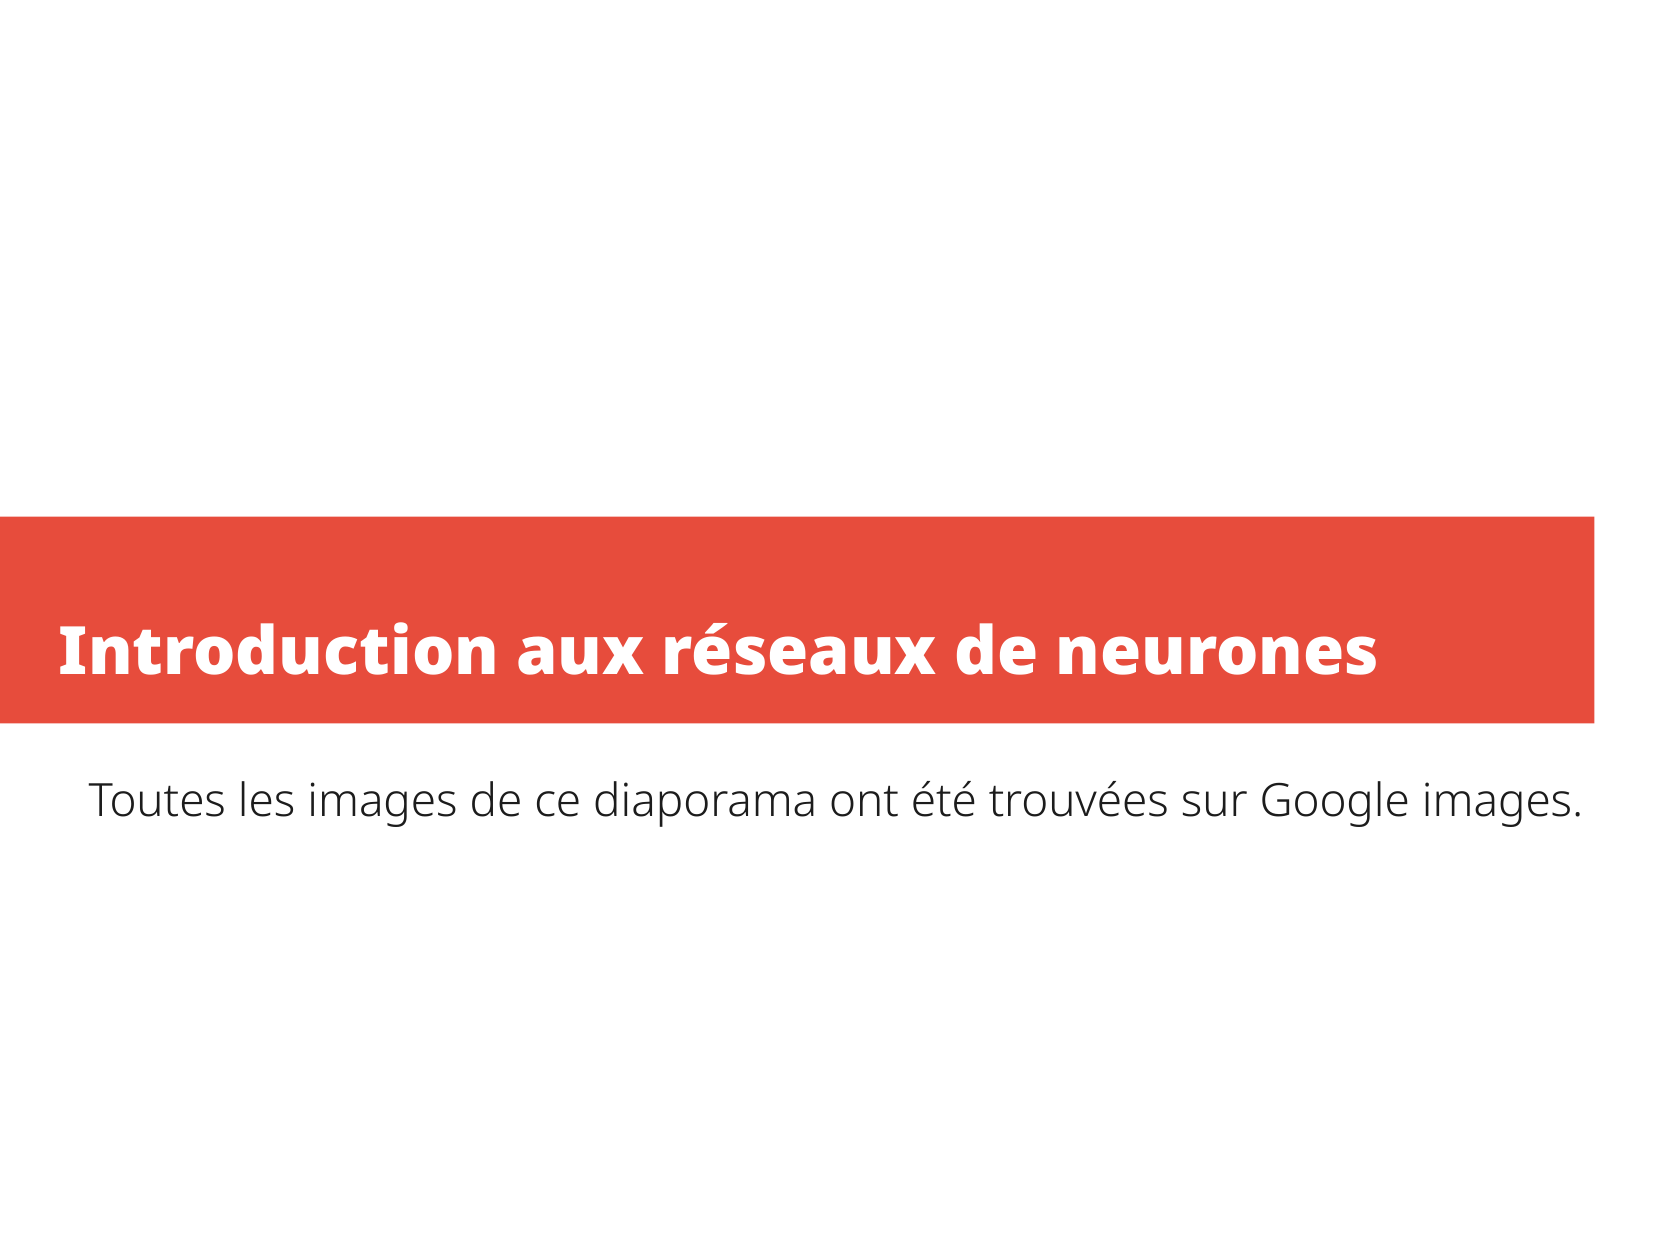

# Introduction aux réseaux de neurones
Toutes les images de ce diaporama ont été trouvées sur Google images.